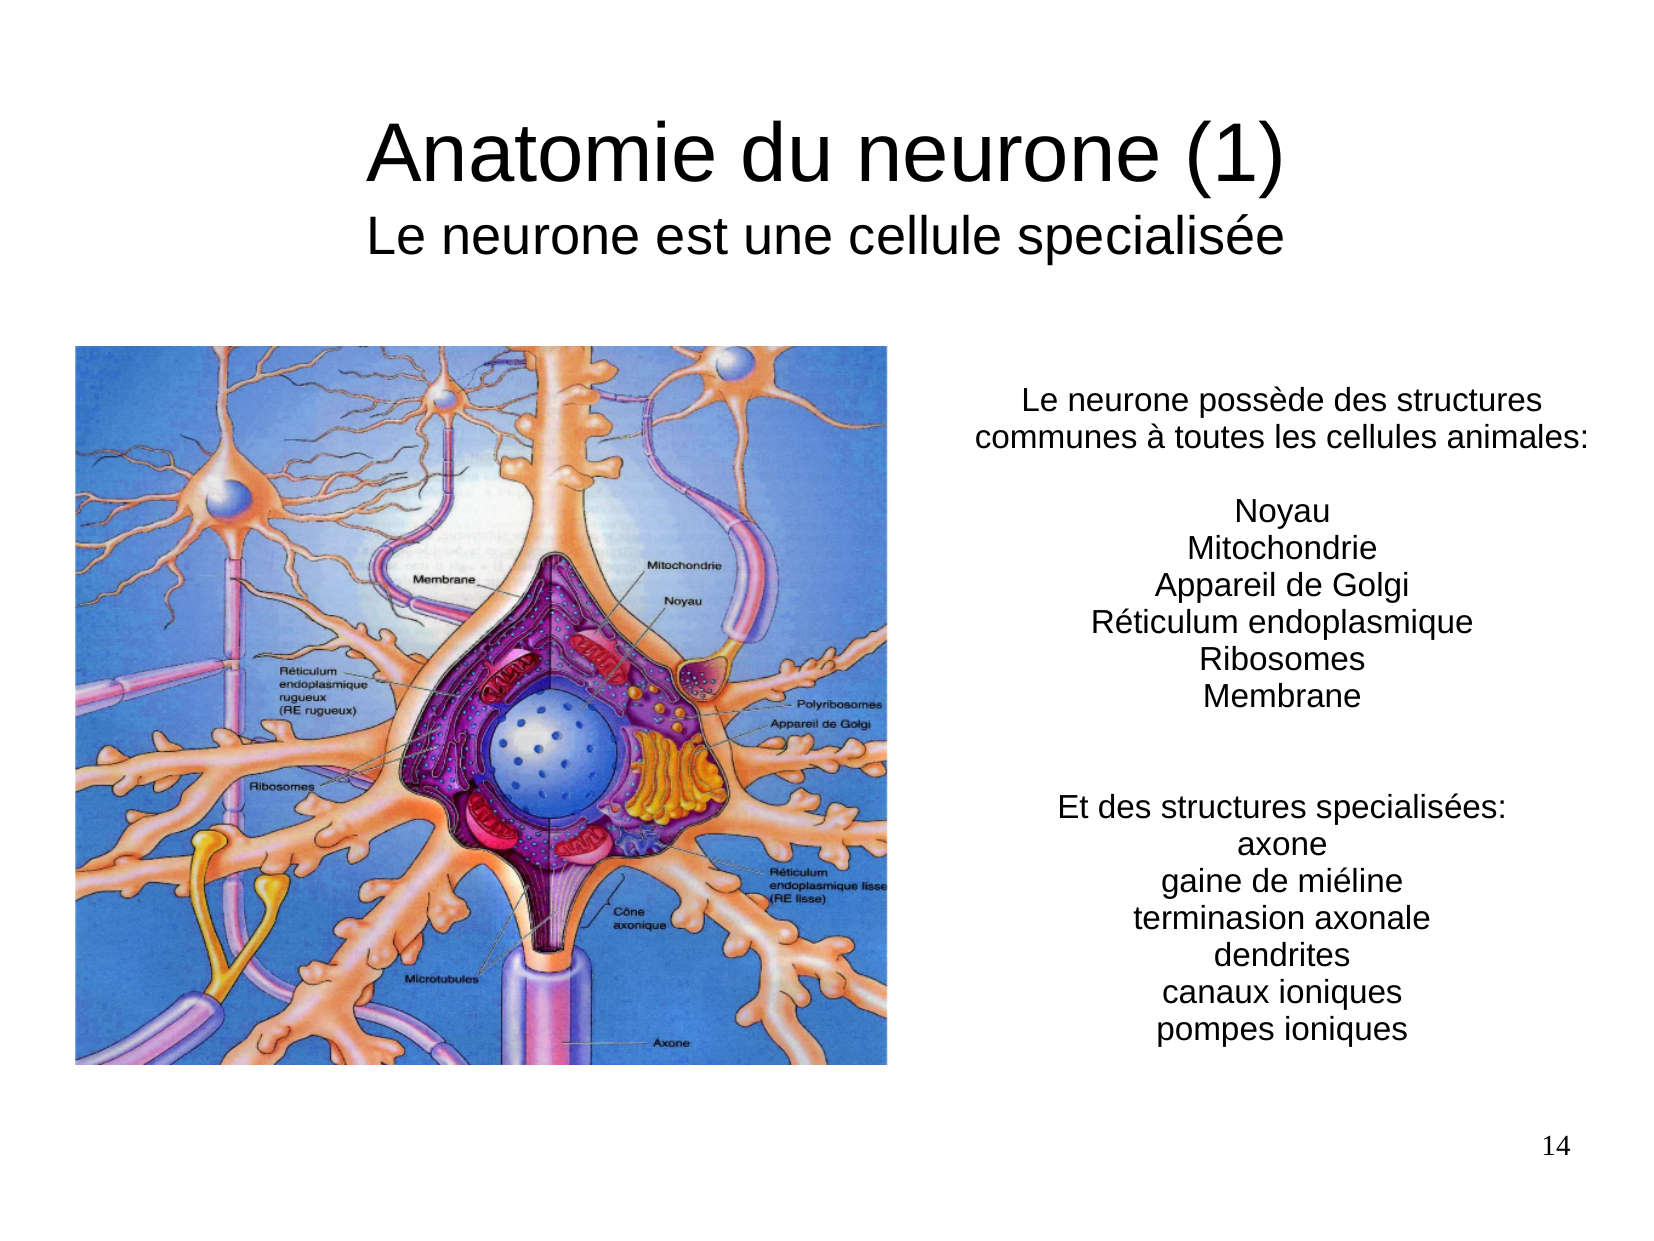

# Anatomie du neurone (1)
Le neurone est une cellule specialisée
Le neurone possède des structures communes à toutes les cellules animales:
Noyau
Mitochondrie
Appareil de Golgi
Réticulum endoplasmique
Ribosomes
Membrane
Et des structures specialisées:
axone
gaine de miéline
terminasion axonale
dendrites
canaux ioniques
pompes ioniques
14